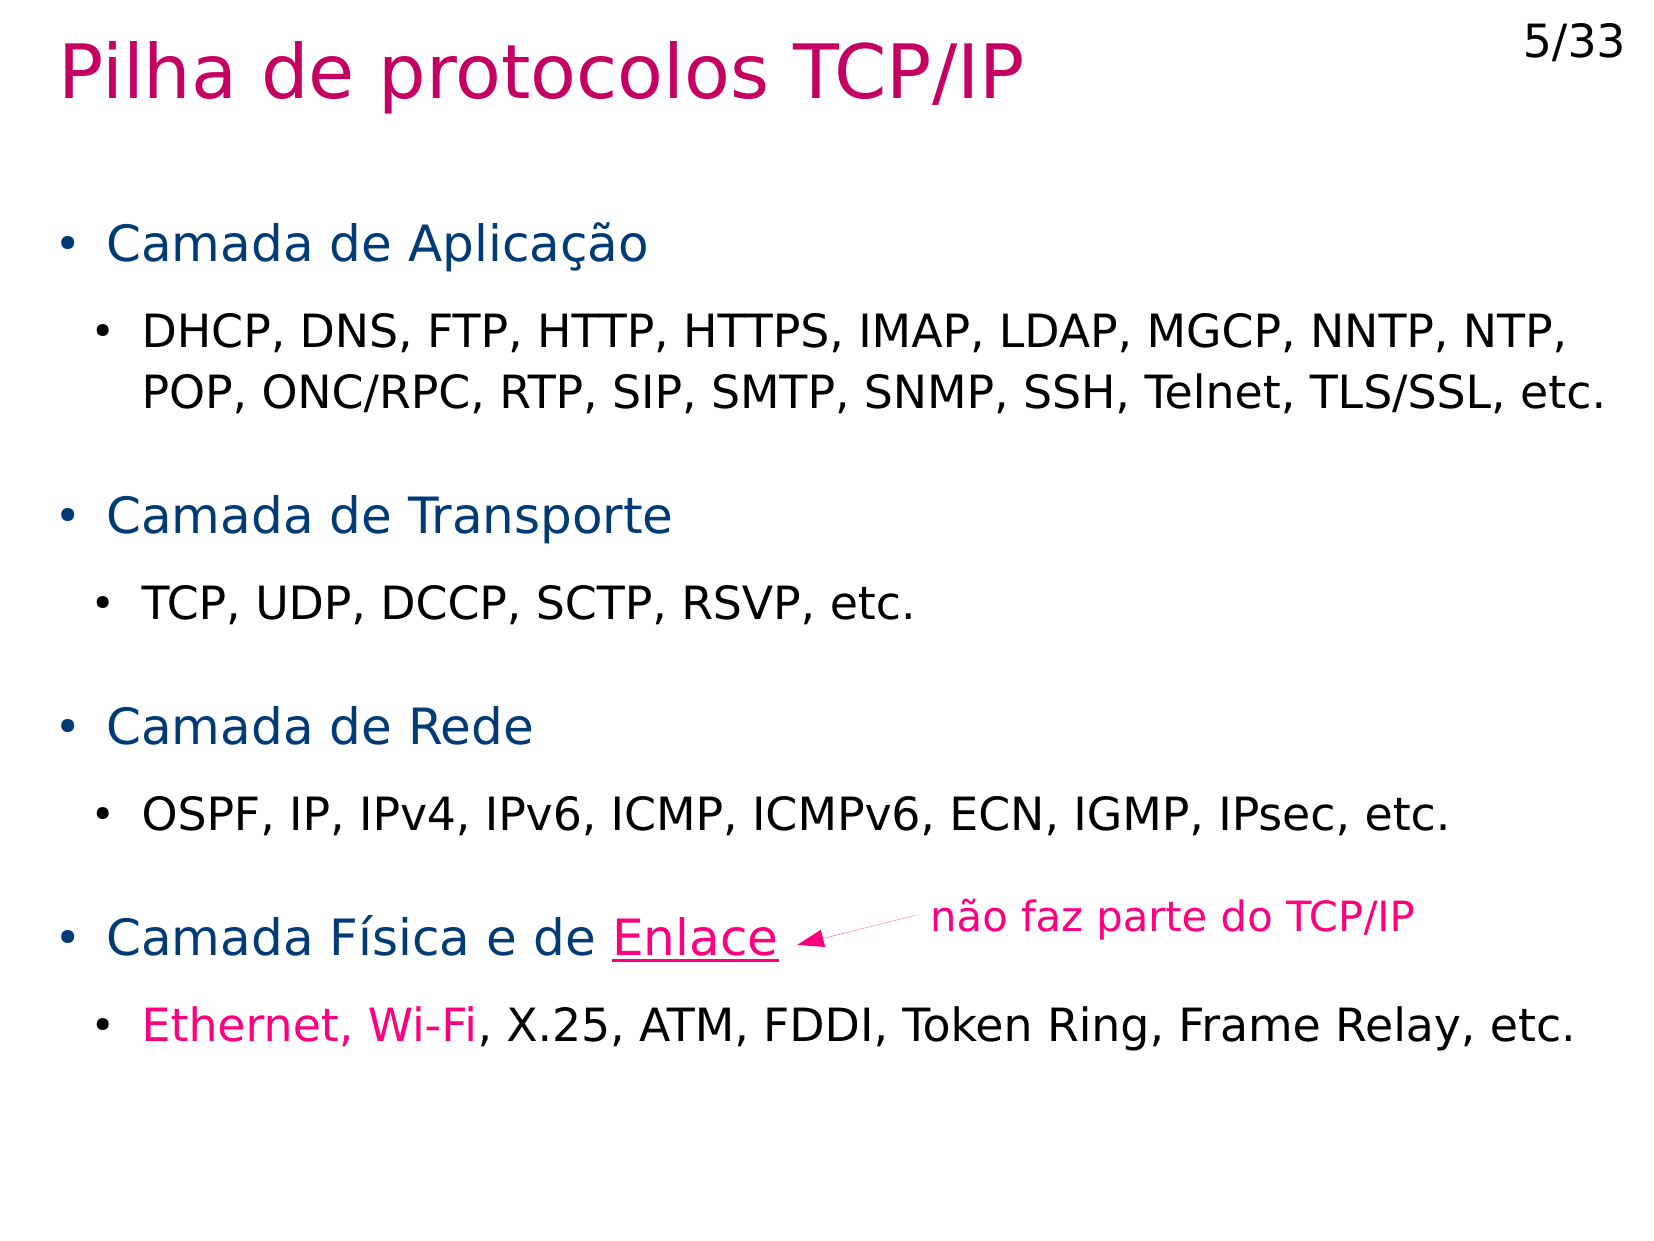

5
# Pilha de protocolos TCP/IP
Camada de Aplicação
DHCP, DNS, FTP, HTTP, HTTPS, IMAP, LDAP, MGCP, NNTP, NTP, POP, ONC/RPC, RTP, SIP, SMTP, SNMP, SSH, Telnet, TLS/SSL, etc.
Camada de Transporte
TCP, UDP, DCCP, SCTP, RSVP, etc.
Camada de Rede
OSPF, IP, IPv4, IPv6, ICMP, ICMPv6, ECN, IGMP, IPsec, etc.
Camada Física e de Enlace
Ethernet, Wi-Fi, X.25, ATM, FDDI, Token Ring, Frame Relay, etc.
não faz parte do TCP/IP